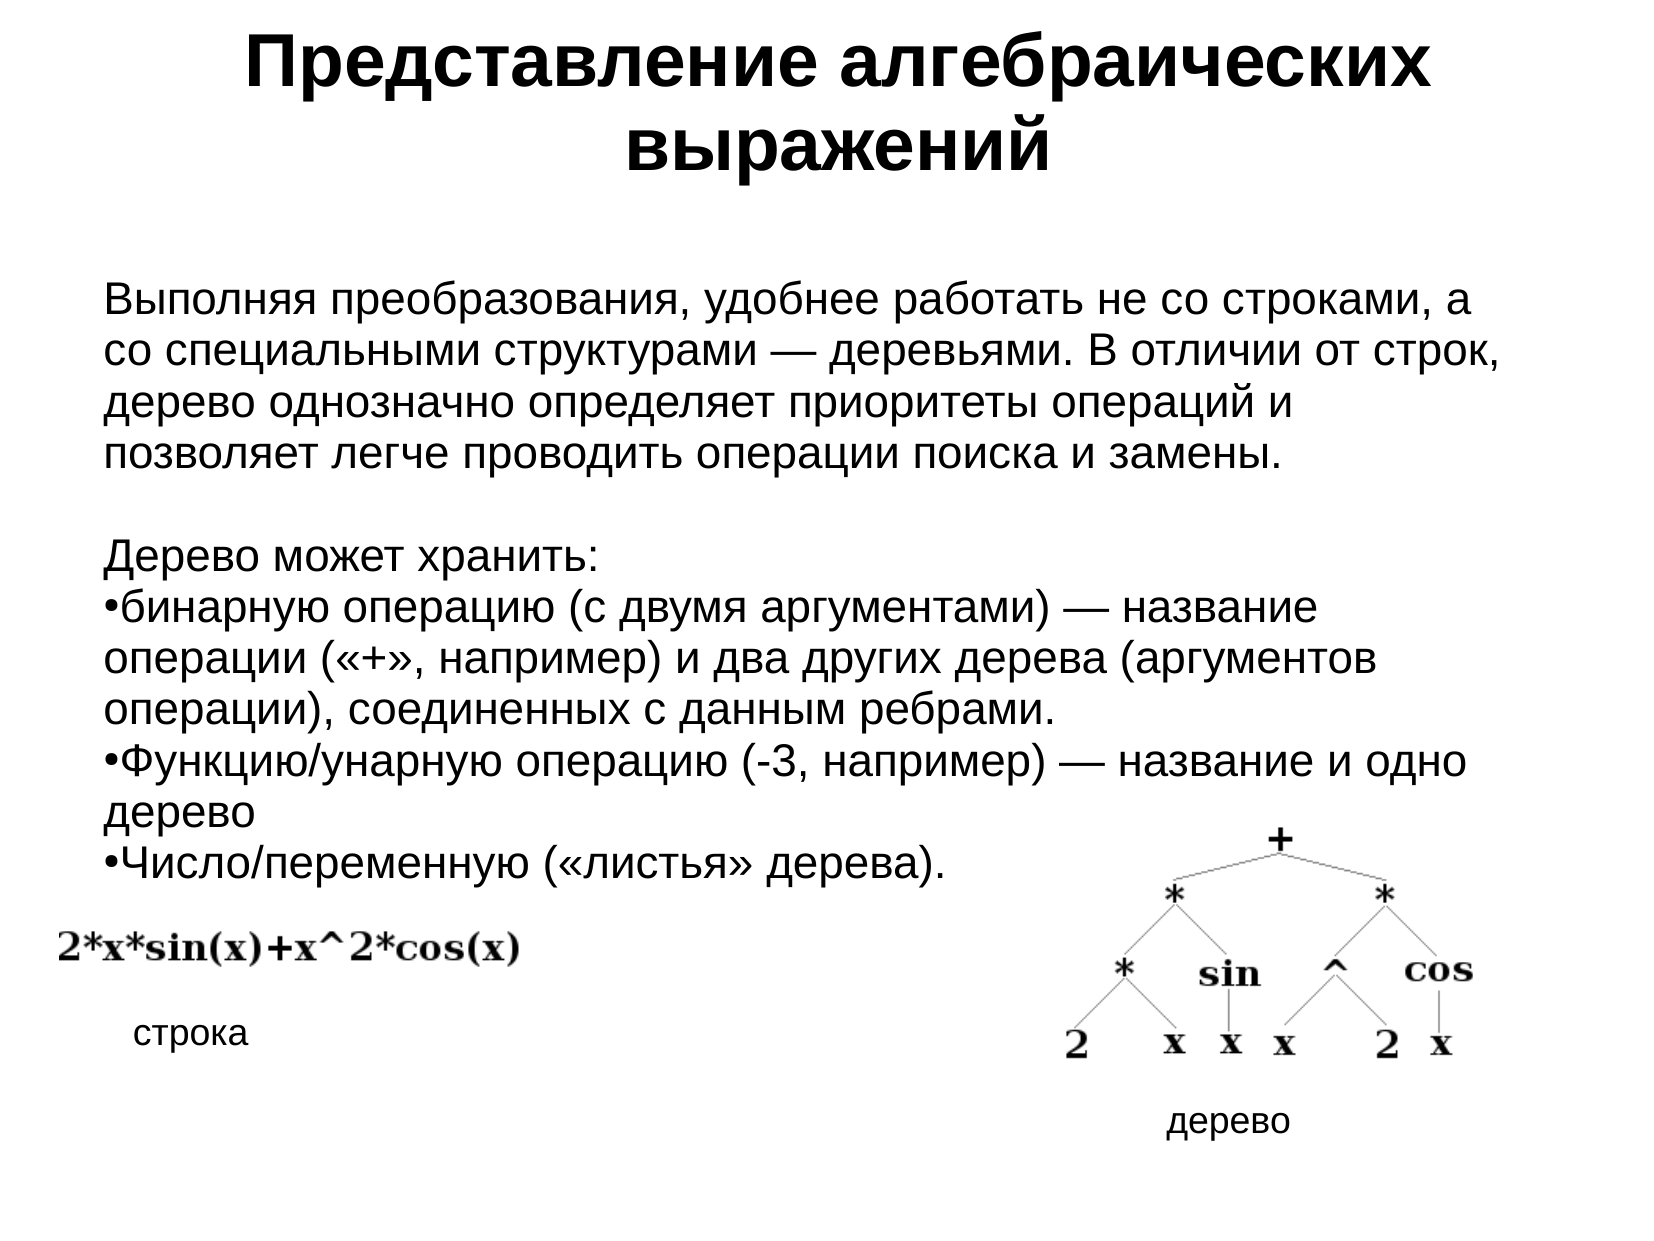

# Представление алгебраических выражений
Выполняя преобразования, удобнее работать не со строками, а со специальными структурами — деревьями. В отличии от строк, дерево однозначно определяет приоритеты операций и позволяет легче проводить операции поиска и замены.
Дерево может хранить:
бинарную операцию (с двумя аргументами) — название операции («+», например) и два других дерева (аргументов операции), соединенных с данным ребрами.
Функцию/унарную операцию (-3, например) — название и одно дерево
Число/переменную («листья» дерева).
строка
дерево